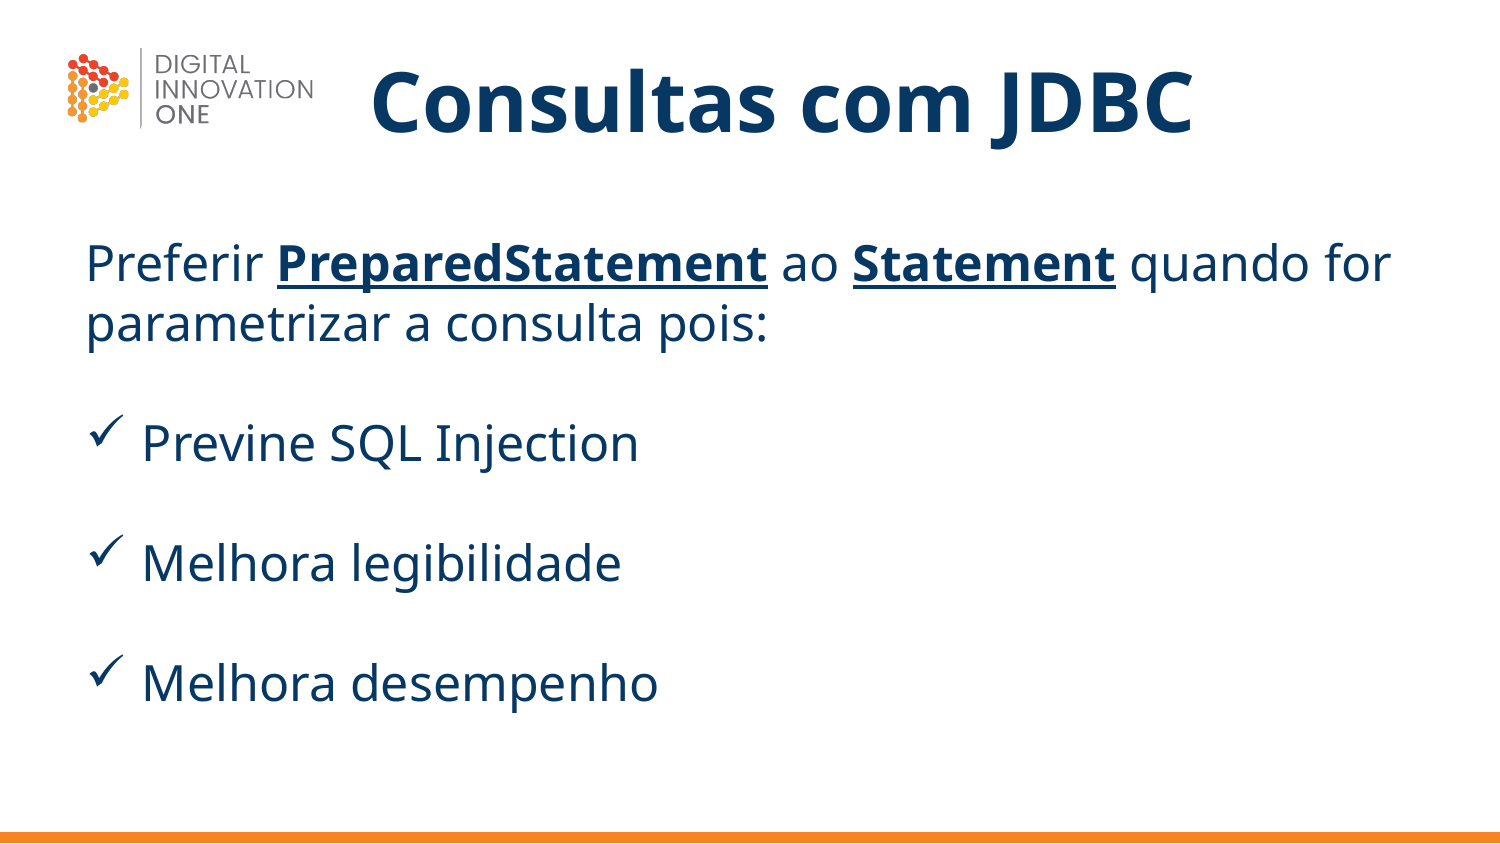

Consultas com JDBC
Preferir PreparedStatement ao Statement quando for parametrizar a consulta pois:
Previne SQL Injection
Melhora legibilidade
Melhora desempenho